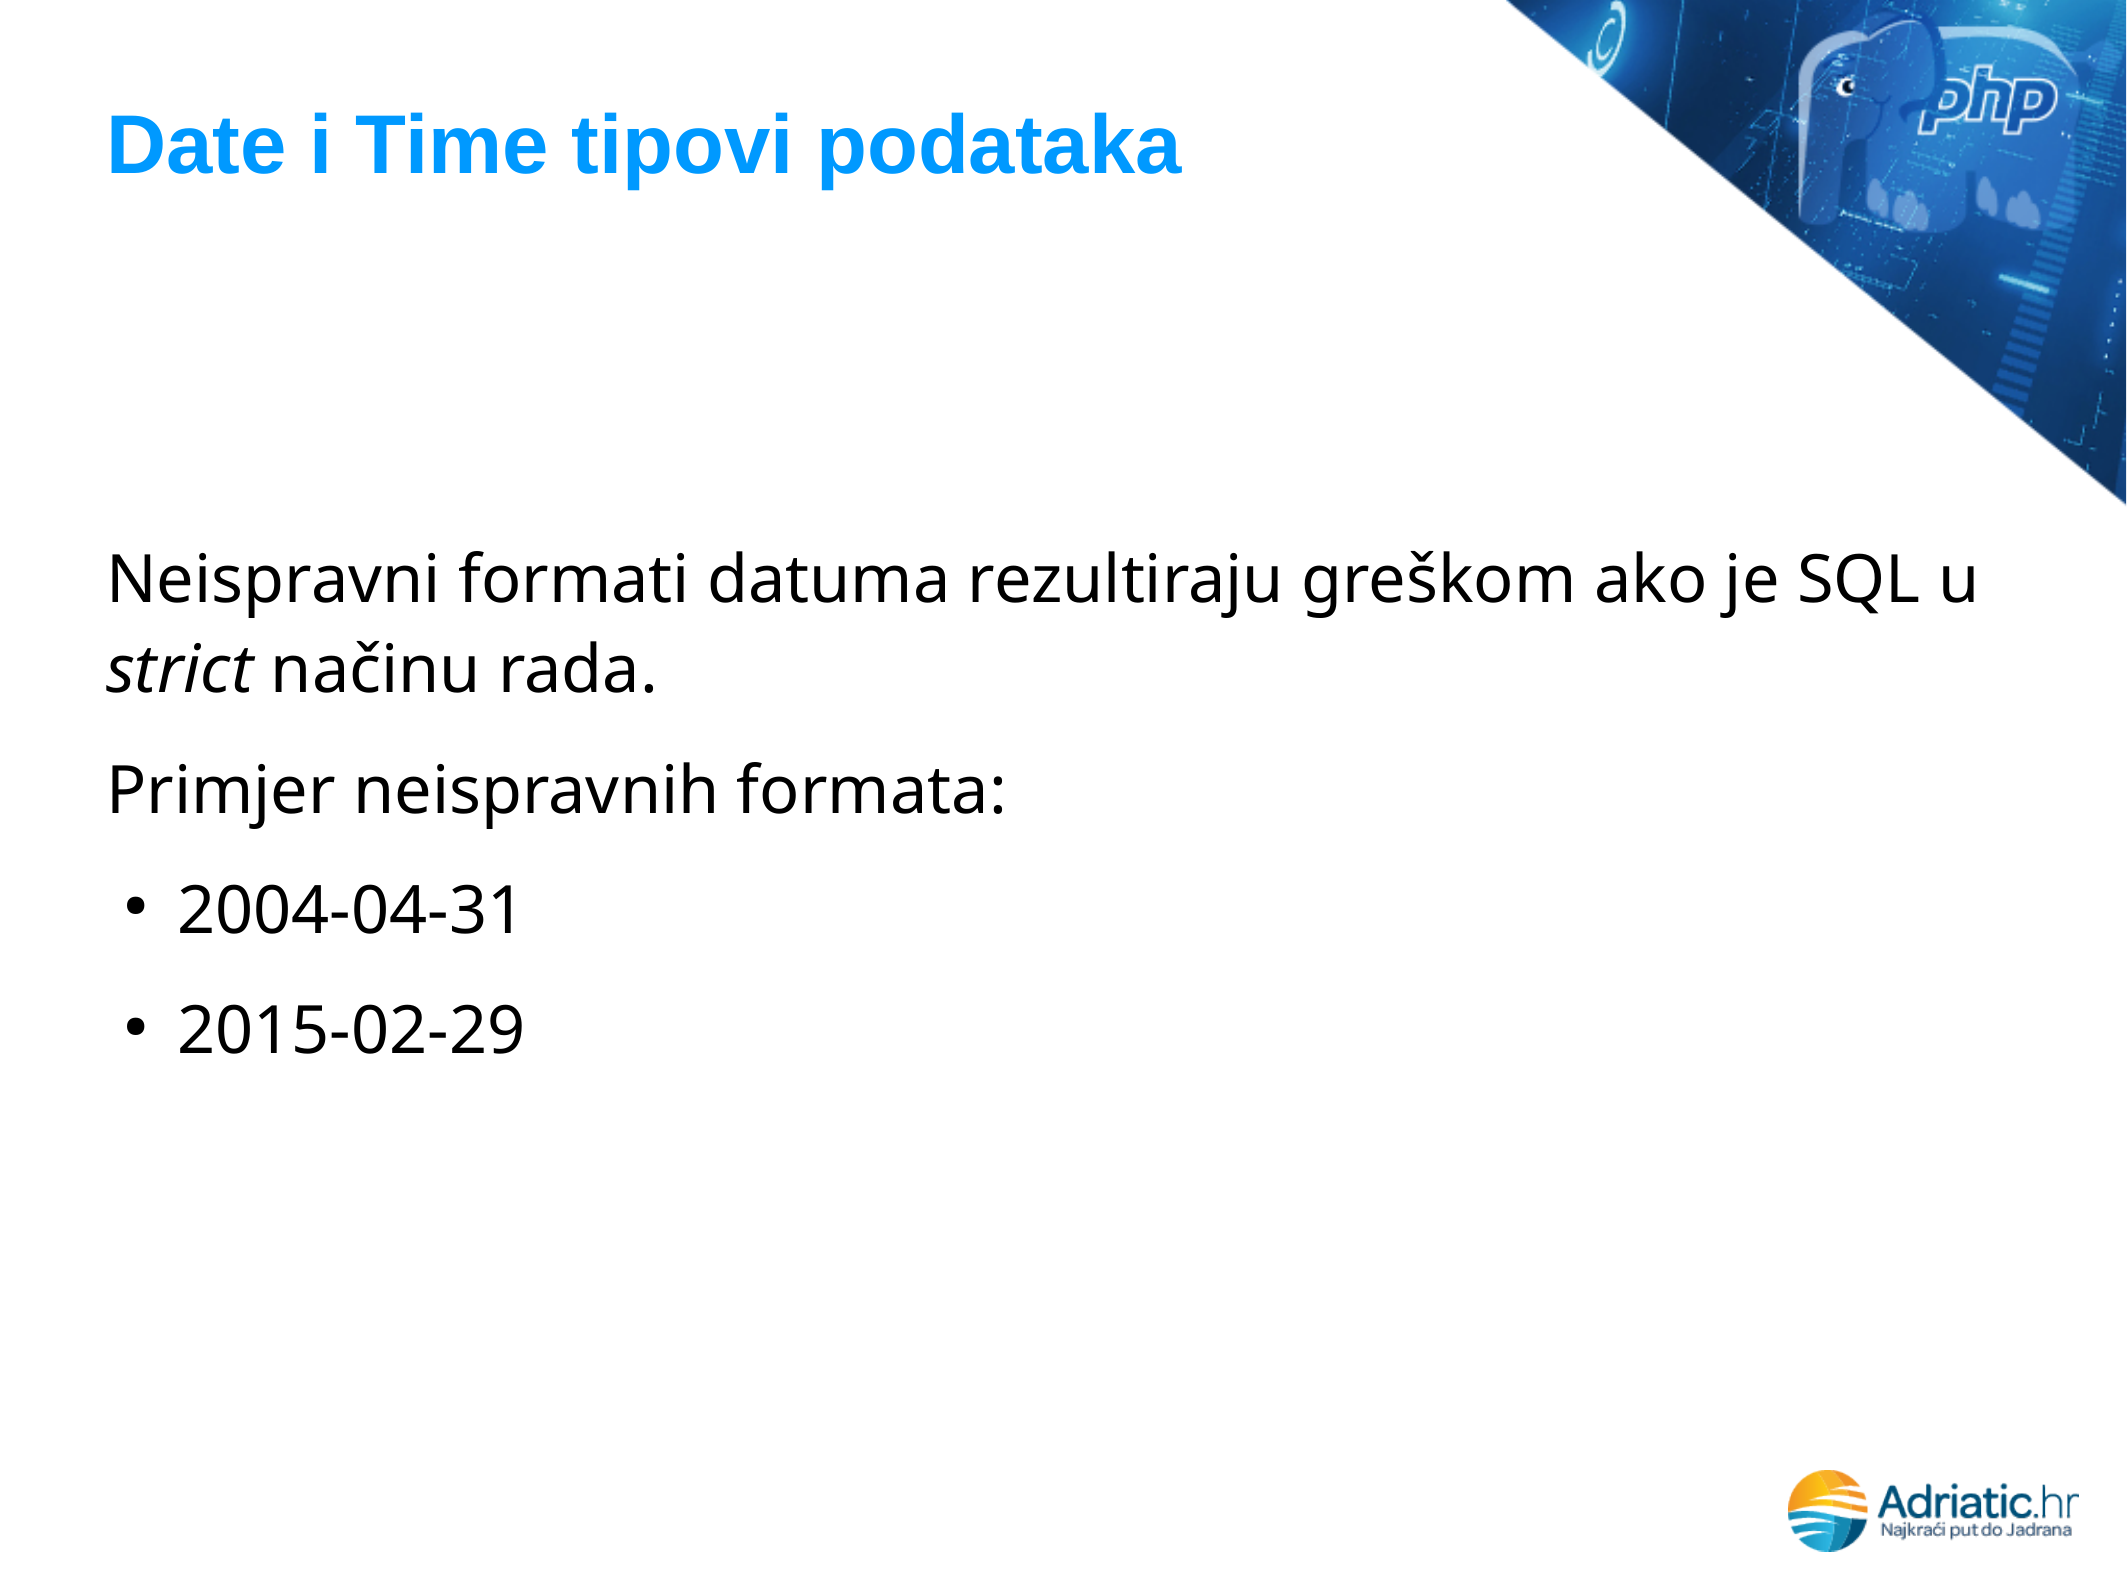

# Date i Time tipovi podataka
Neispravni formati datuma rezultiraju greškom ako je SQL u strict načinu rada.
Primjer neispravnih formata:
2004-04-31
2015-02-29